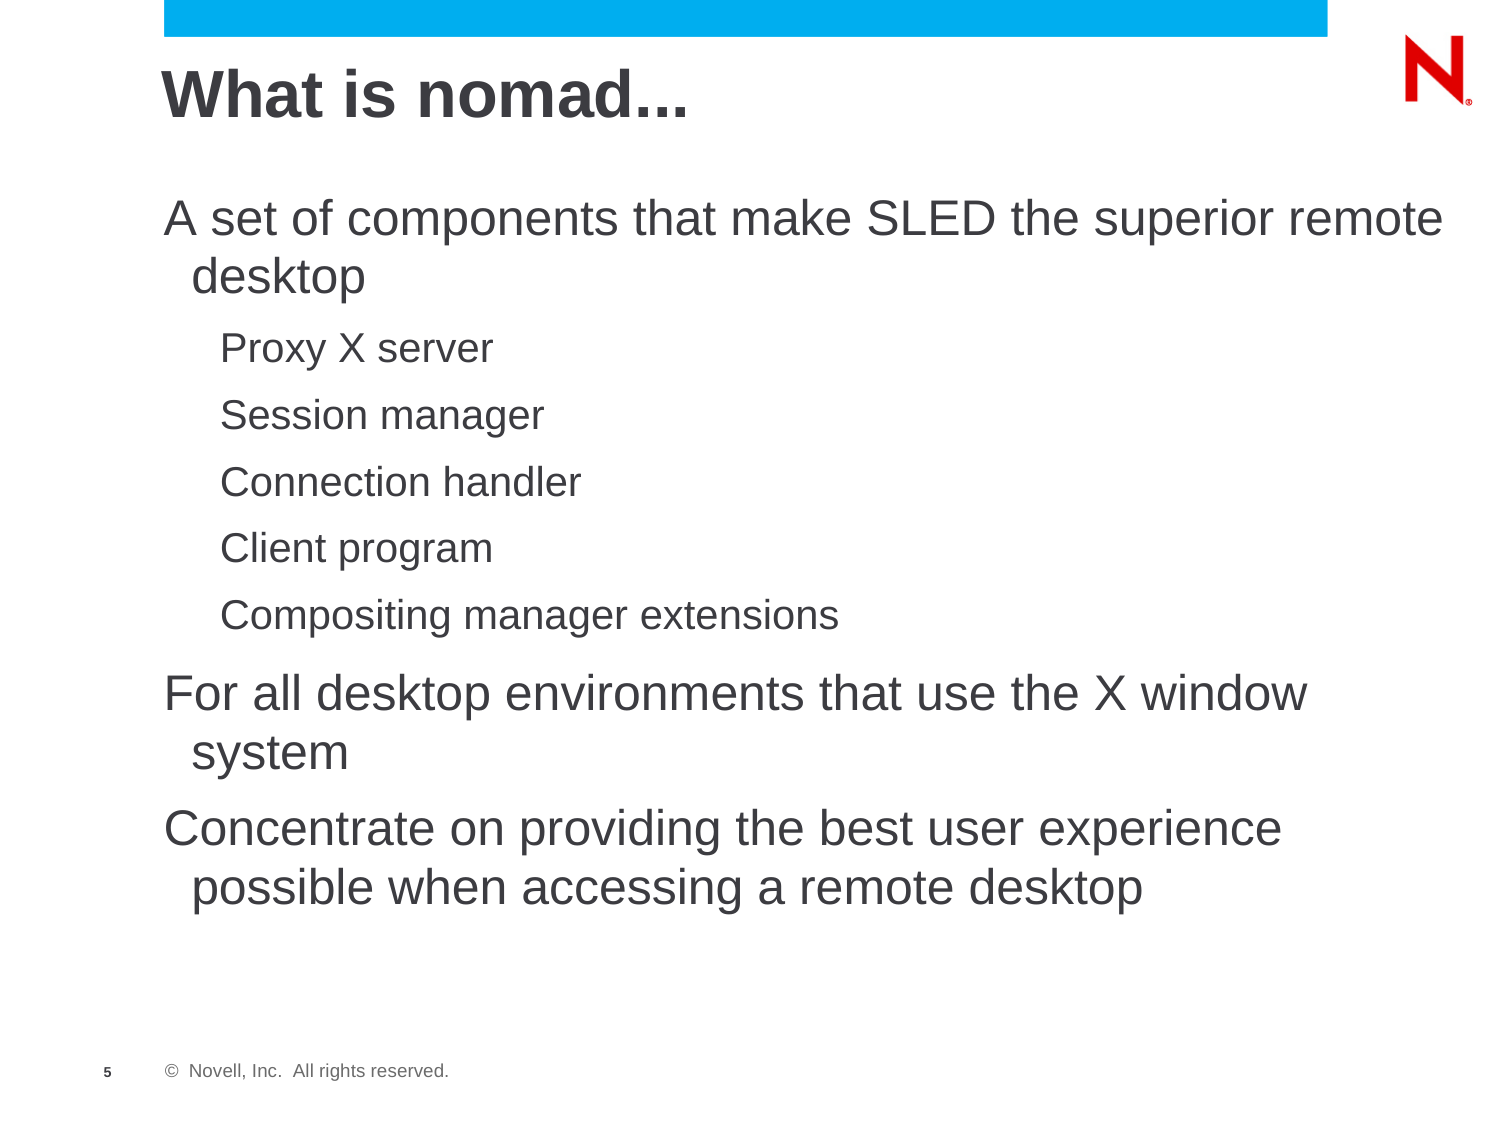

# What is nomad...
A set of components that make SLED the superior remote desktop
Proxy X server
Session manager
Connection handler
Client program
Compositing manager extensions
For all desktop environments that use the X window system
Concentrate on providing the best user experience possible when accessing a remote desktop